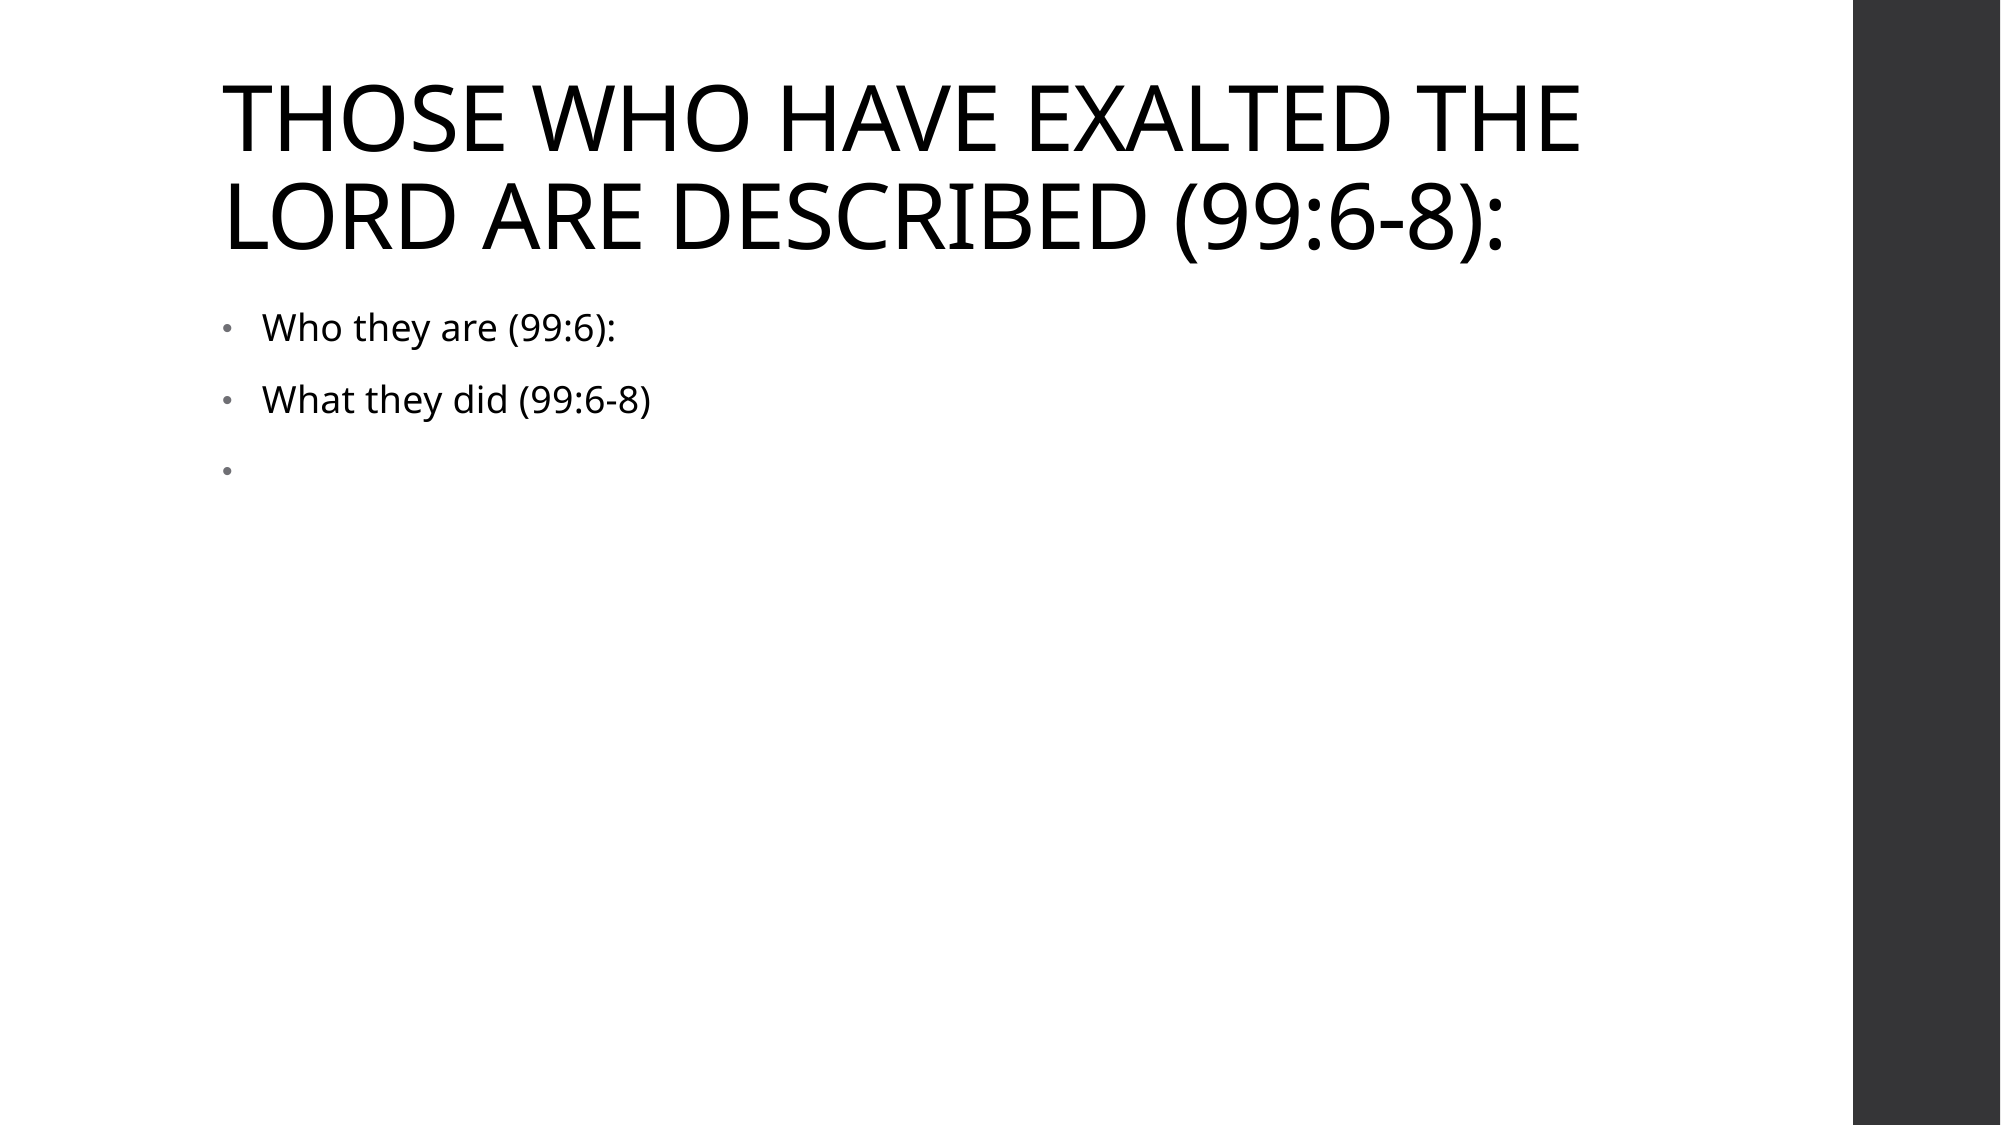

# THOSE WHO HAVE EXALTED THE LORD ARE DESCRIBED (99:6-8):
 Who they are (99:6):
 What they did (99:6-8)